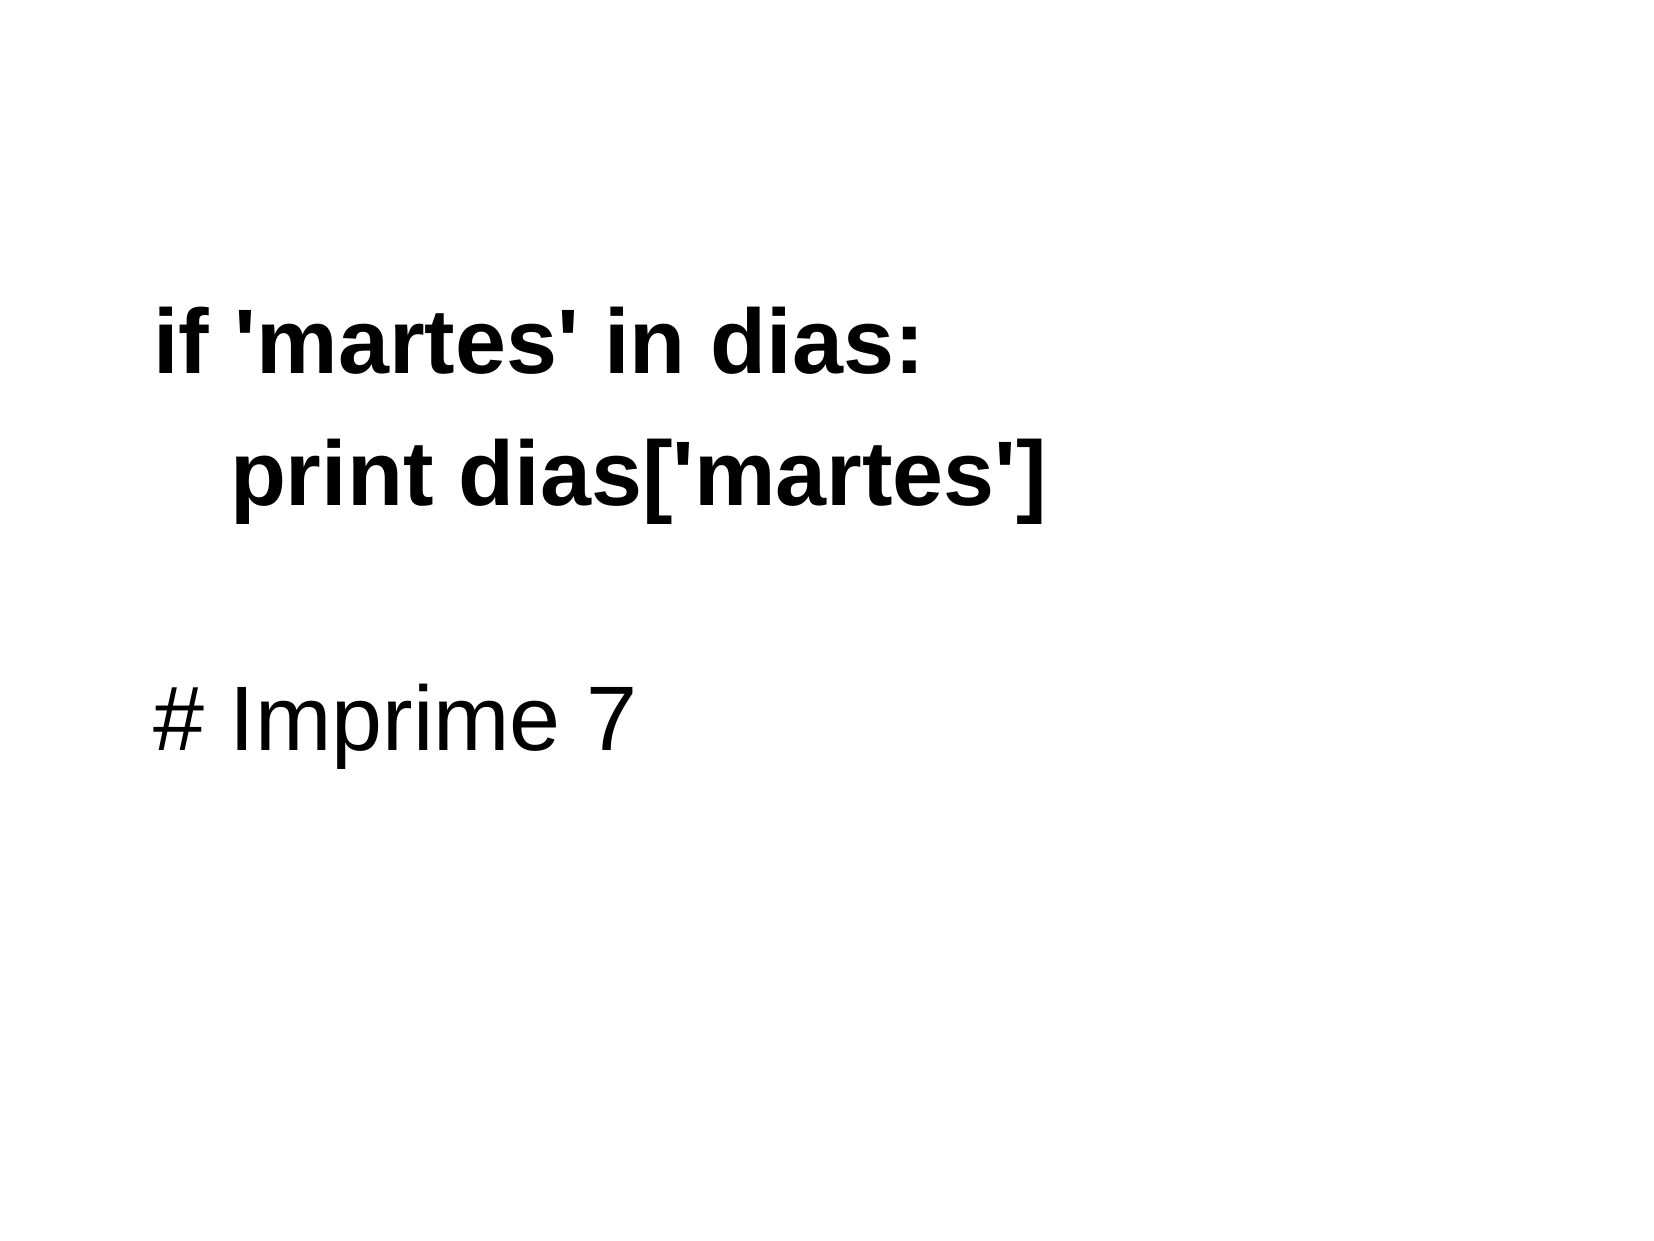

# if 'martes' in dias:
 print dias['martes']
# Imprime 7